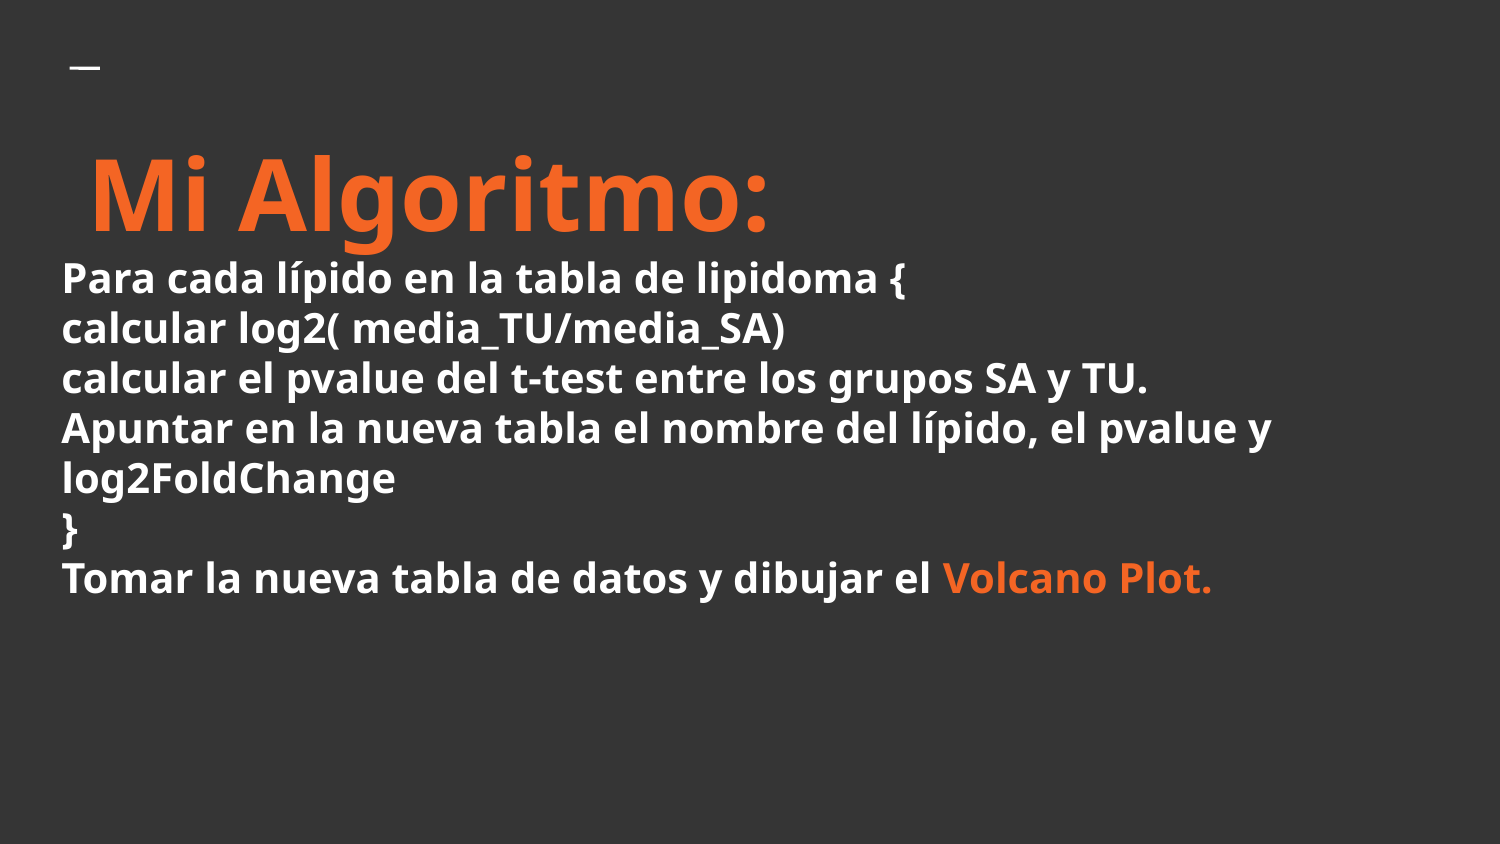

# Mi Algoritmo: Para cada lípido en la tabla de lipidoma { calcular log2( media_TU/media_SA) calcular el pvalue del t-test entre los grupos SA y TU. Apuntar en la nueva tabla el nombre del lípido, el pvalue y log2FoldChange } Tomar la nueva tabla de datos y dibujar el Volcano Plot.